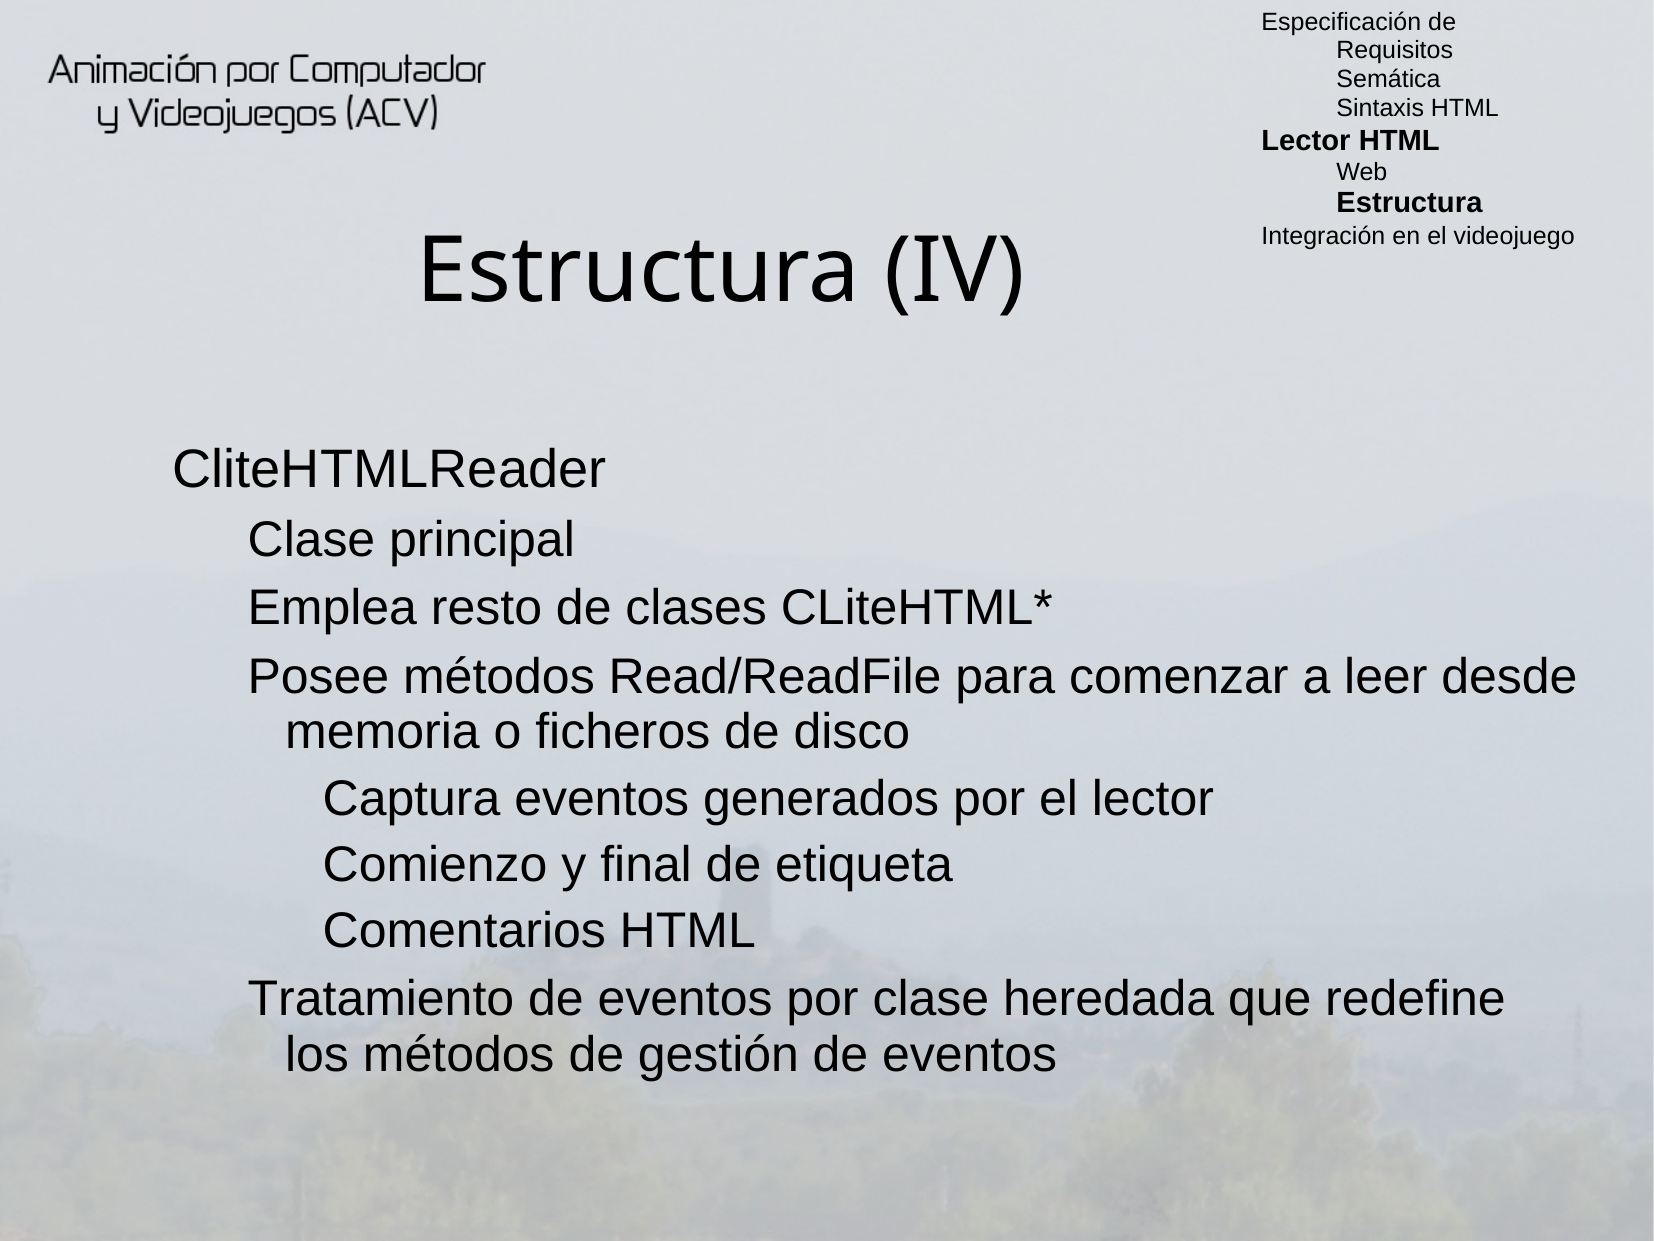

Especificación de
Requisitos
Semática
Sintaxis HTML
Lector HTML
Web
Estructura
Integración en el videojuego
Estructura (IV)
# CliteHTMLReader
Clase principal
Emplea resto de clases CLiteHTML*
Posee métodos Read/ReadFile para comenzar a leer desde memoria o ficheros de disco
Captura eventos generados por el lector
Comienzo y final de etiqueta
Comentarios HTML
Tratamiento de eventos por clase heredada que redefine los métodos de gestión de eventos